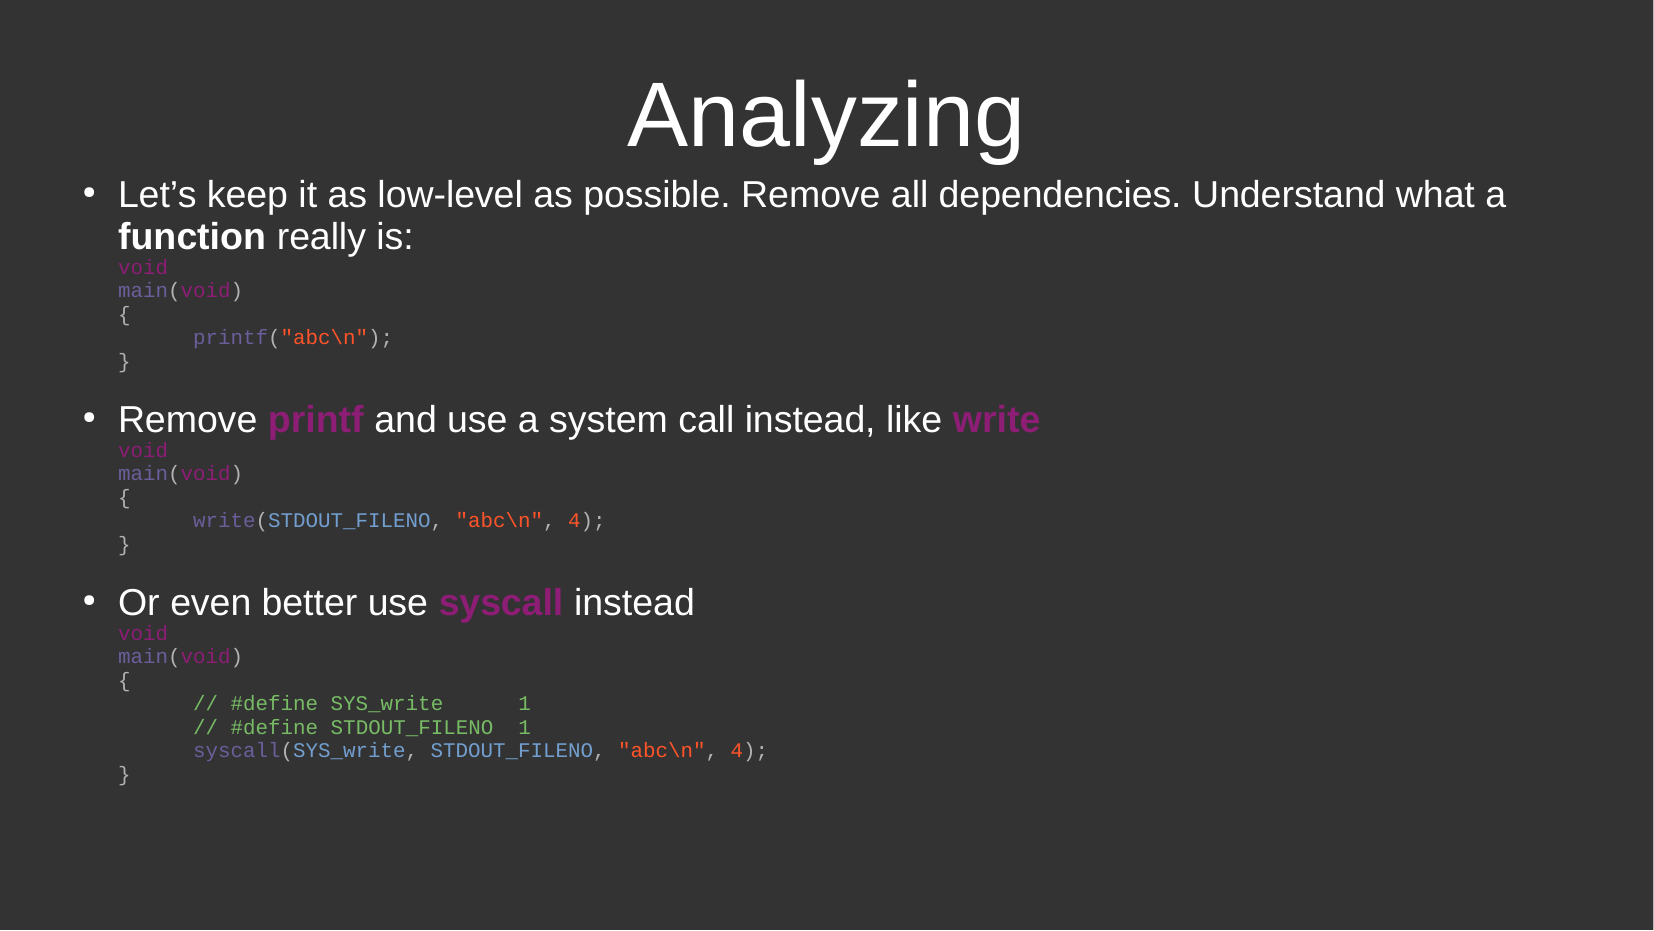

# Analyzing
Let’s keep it as low-level as possible. Remove all dependencies. Understand what a function really is:
void
main(void)
{
	printf("abc\n");
}
Remove printf and use a system call instead, like write
void
main(void)
{
	write(STDOUT_FILENO, "abc\n", 4);
}
Or even better use syscall instead
void
main(void)
{
 // #define SYS_write 1
 // #define STDOUT_FILENO 1
	syscall(SYS_write, STDOUT_FILENO, "abc\n", 4);
}